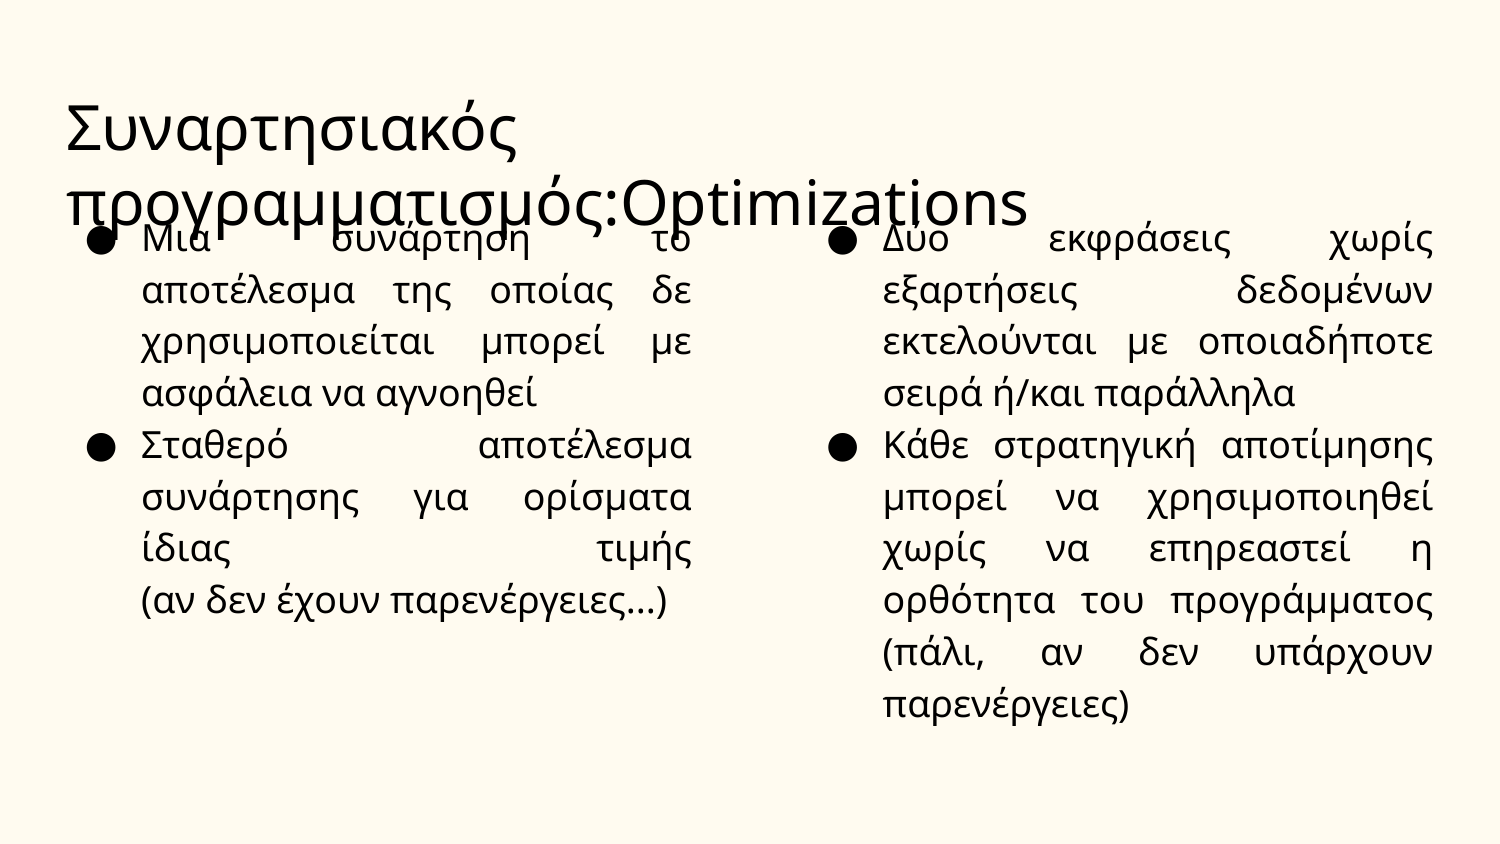

Συναρτησιακός προγραμματισμός:Optimizations
# Μια συνάρτηση το αποτέλεσμα της οποίας δε χρησιμοποιείται μπορεί με ασφάλεια να αγνοηθεί
Σταθερό αποτέλεσμα
συνάρτησης για ορίσματα ίδιας τιμής
(αν δεν έχουν παρενέργειες...)
Δύο εκφράσεις χωρίς εξαρτήσεις δεδομένων εκτελούνται με οποιαδήποτε σειρά ή/και παράλληλα
Κάθε στρατηγική αποτίμησης μπορεί να χρησιμοποιηθεί χωρίς να επηρεαστεί η ορθότητα του προγράμματος
(πάλι, αν δεν υπάρχουν παρενέργειες)